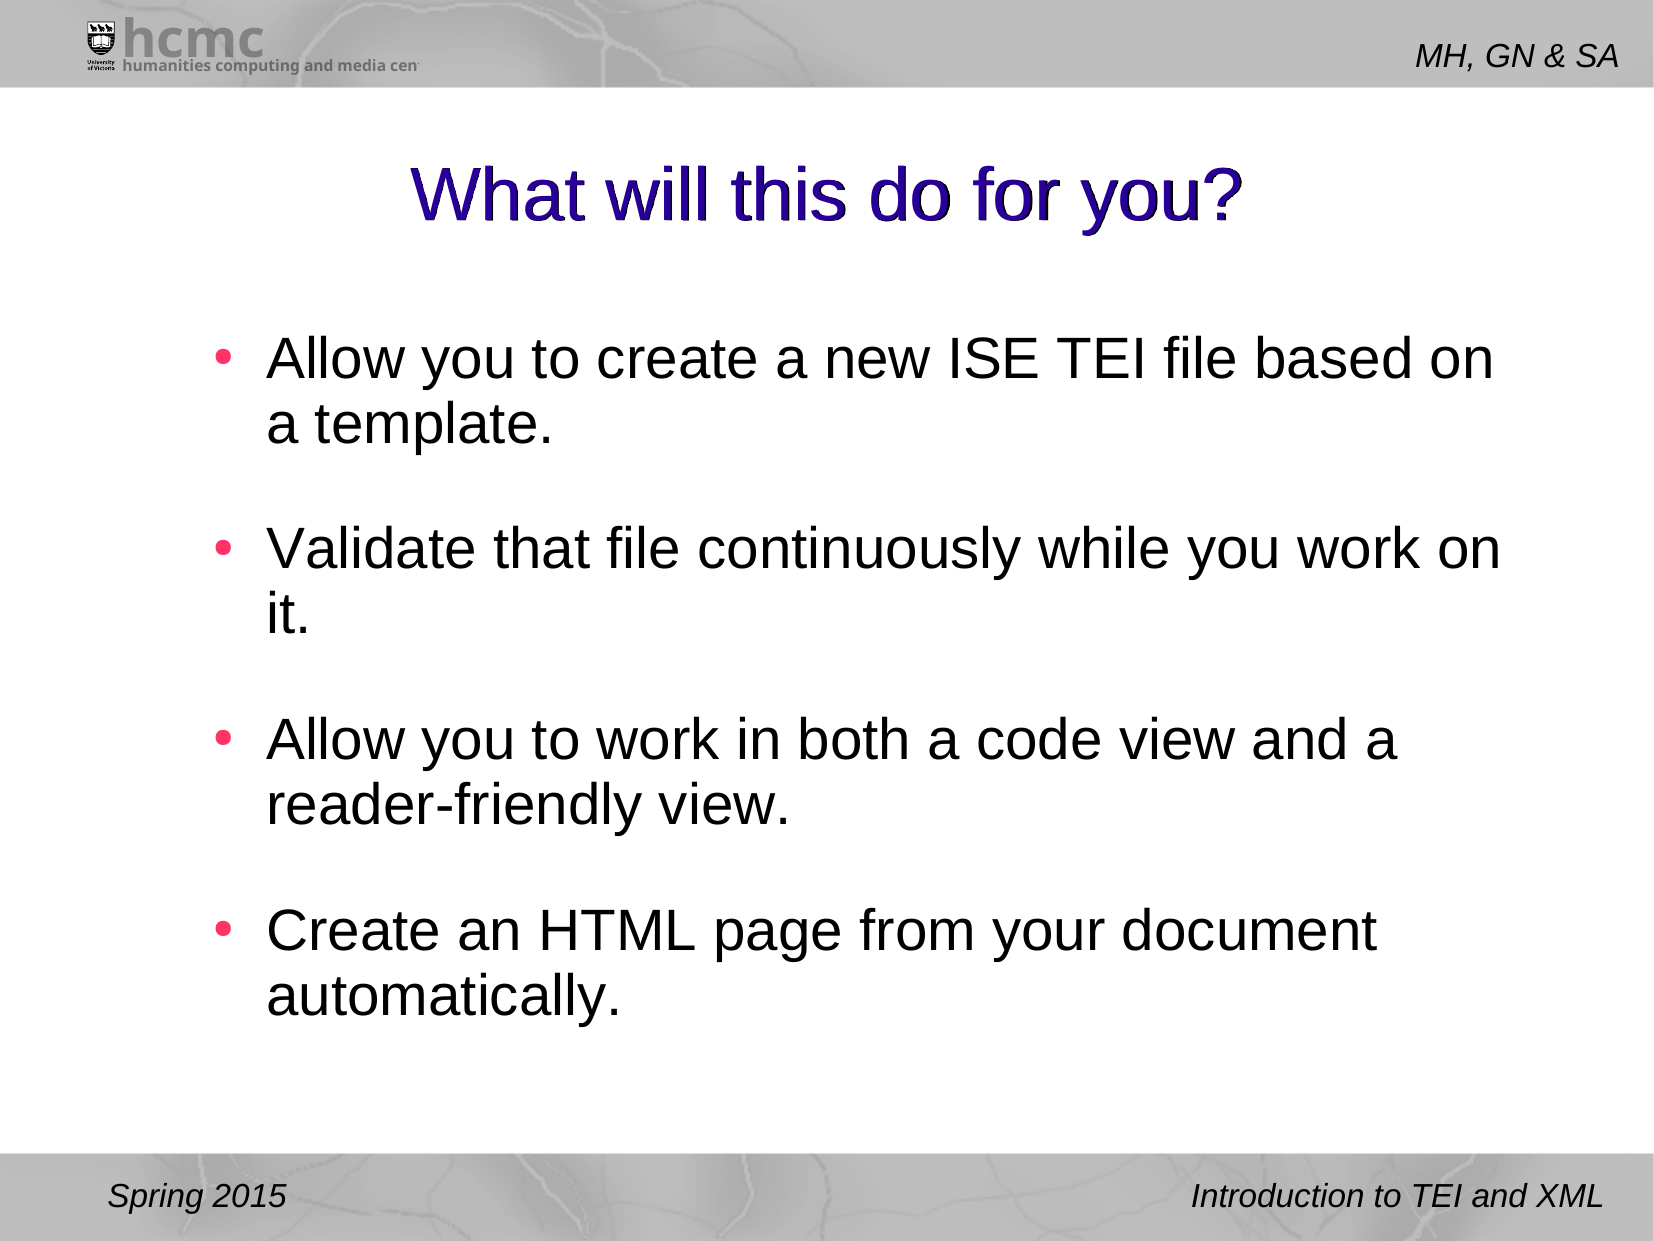

# What will this do for you?
Allow you to create a new ISE TEI file based on a template.
Validate that file continuously while you work on it.
Allow you to work in both a code view and a reader-friendly view.
Create an HTML page from your document automatically.